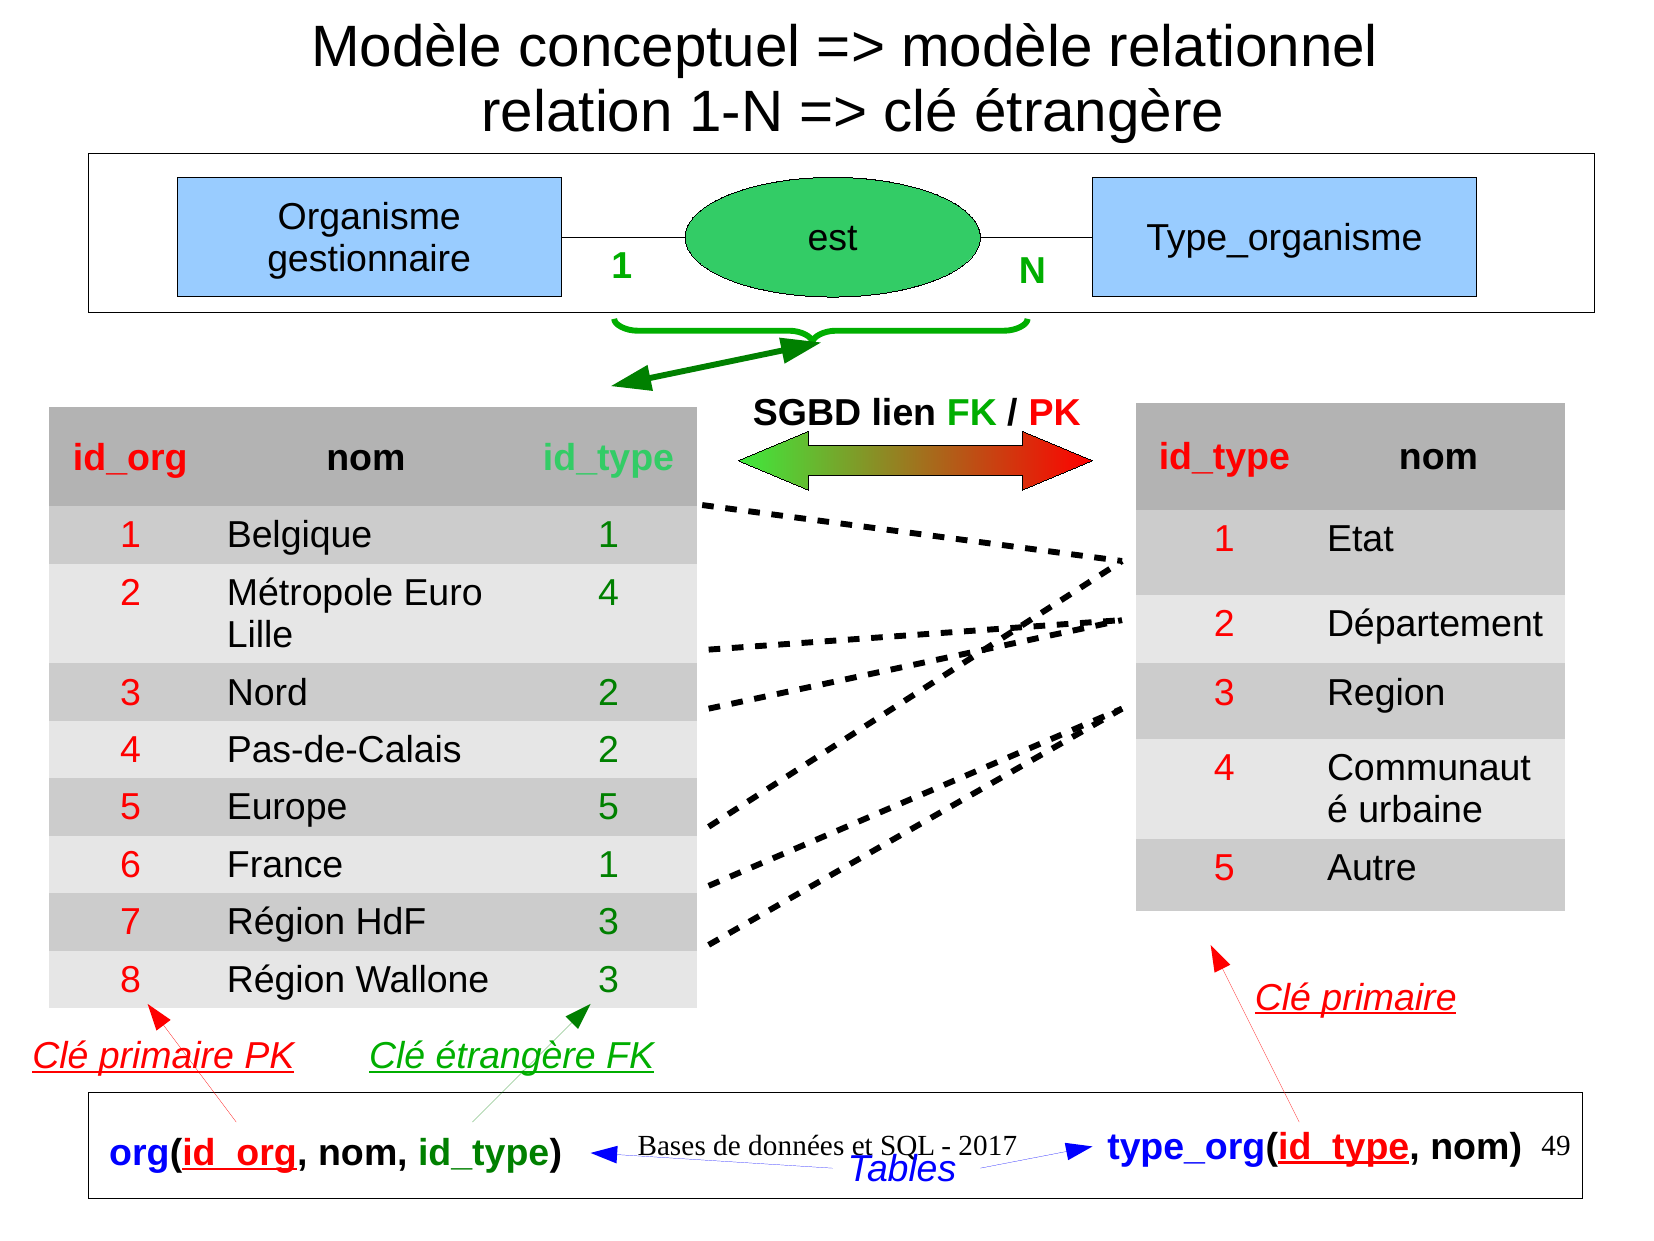

# Modèle conceptuel => modèle relationnel  relation 1-N => clé étrangère
Organisme
gestionnaire
est
Type_organisme
1
N
SGBD lien FK / PK
| id\_type | nom |
| --- | --- |
| 1 | Etat |
| 2 | Département |
| 3 | Region |
| 4 | Communauté urbaine |
| 5 | Autre |
| id\_org | nom | id\_type |
| --- | --- | --- |
| 1 | Belgique | 1 |
| 2 | Métropole Euro Lille | 4 |
| 3 | Nord | 2 |
| 4 | Pas-de-Calais | 2 |
| 5 | Europe | 5 |
| 6 | France | 1 |
| 7 | Région HdF | 3 |
| 8 | Région Wallone | 3 |
Clé primaire
Clé primaire PK
Clé étrangère FK
type_org(id_type, nom)
org(id_org, nom, id_type)
Bases de données et SQL - 2017
49
Tables